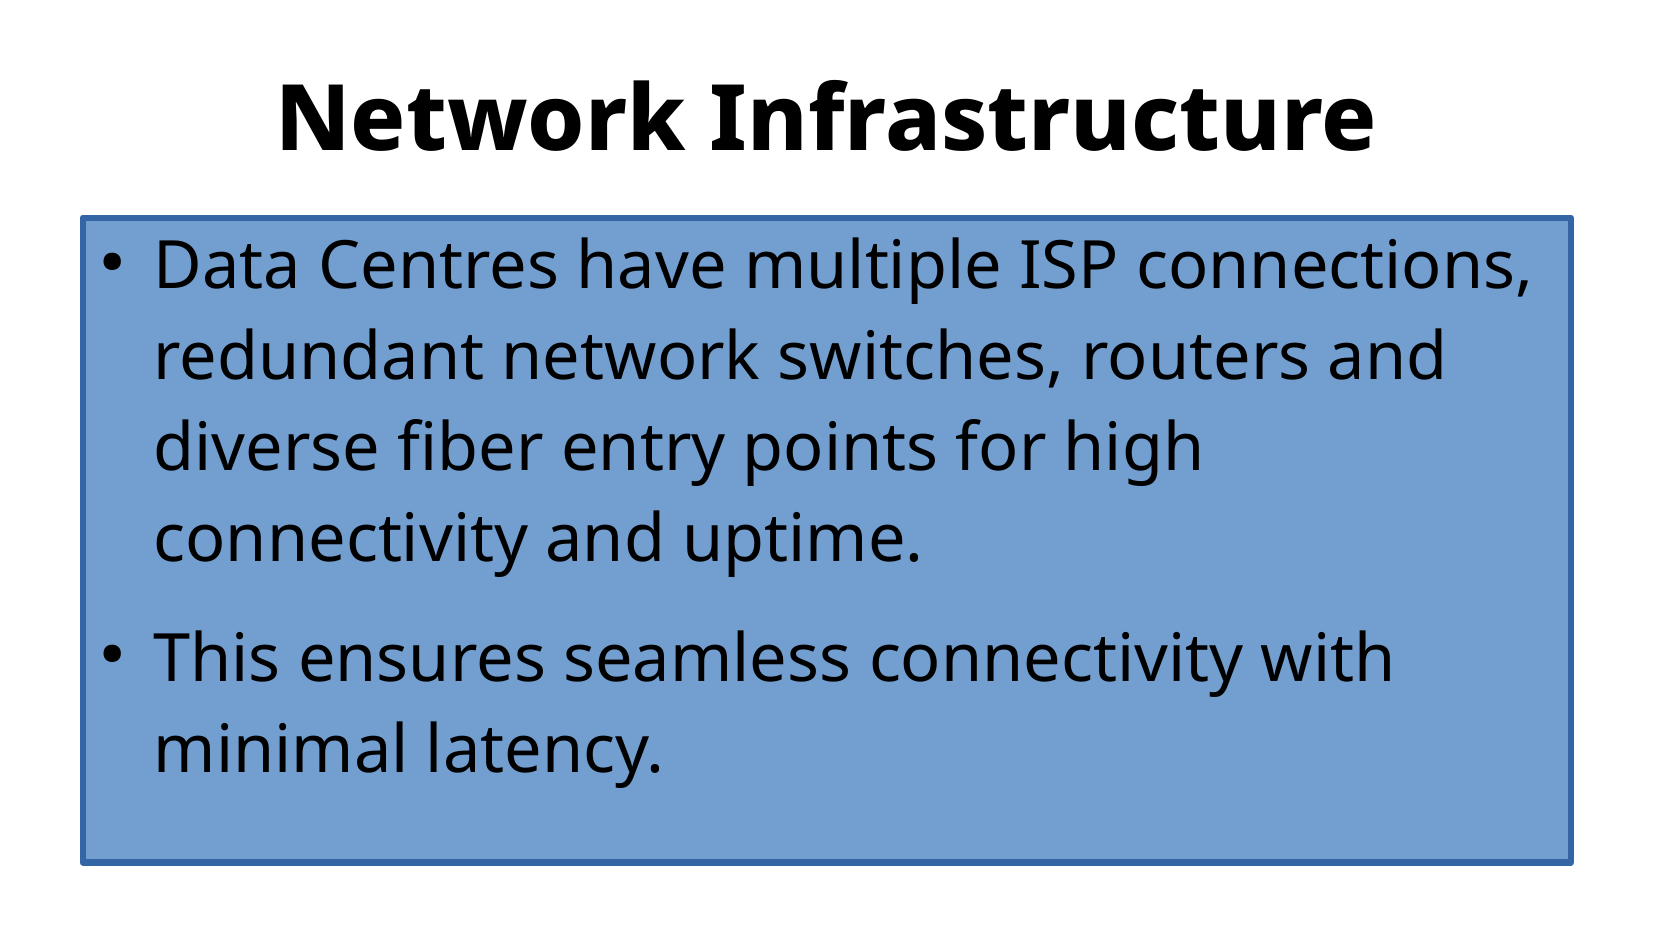

# Network Infrastructure
Data Centres have multiple ISP connections, redundant network switches, routers and diverse fiber entry points for high connectivity and uptime.
This ensures seamless connectivity with minimal latency.